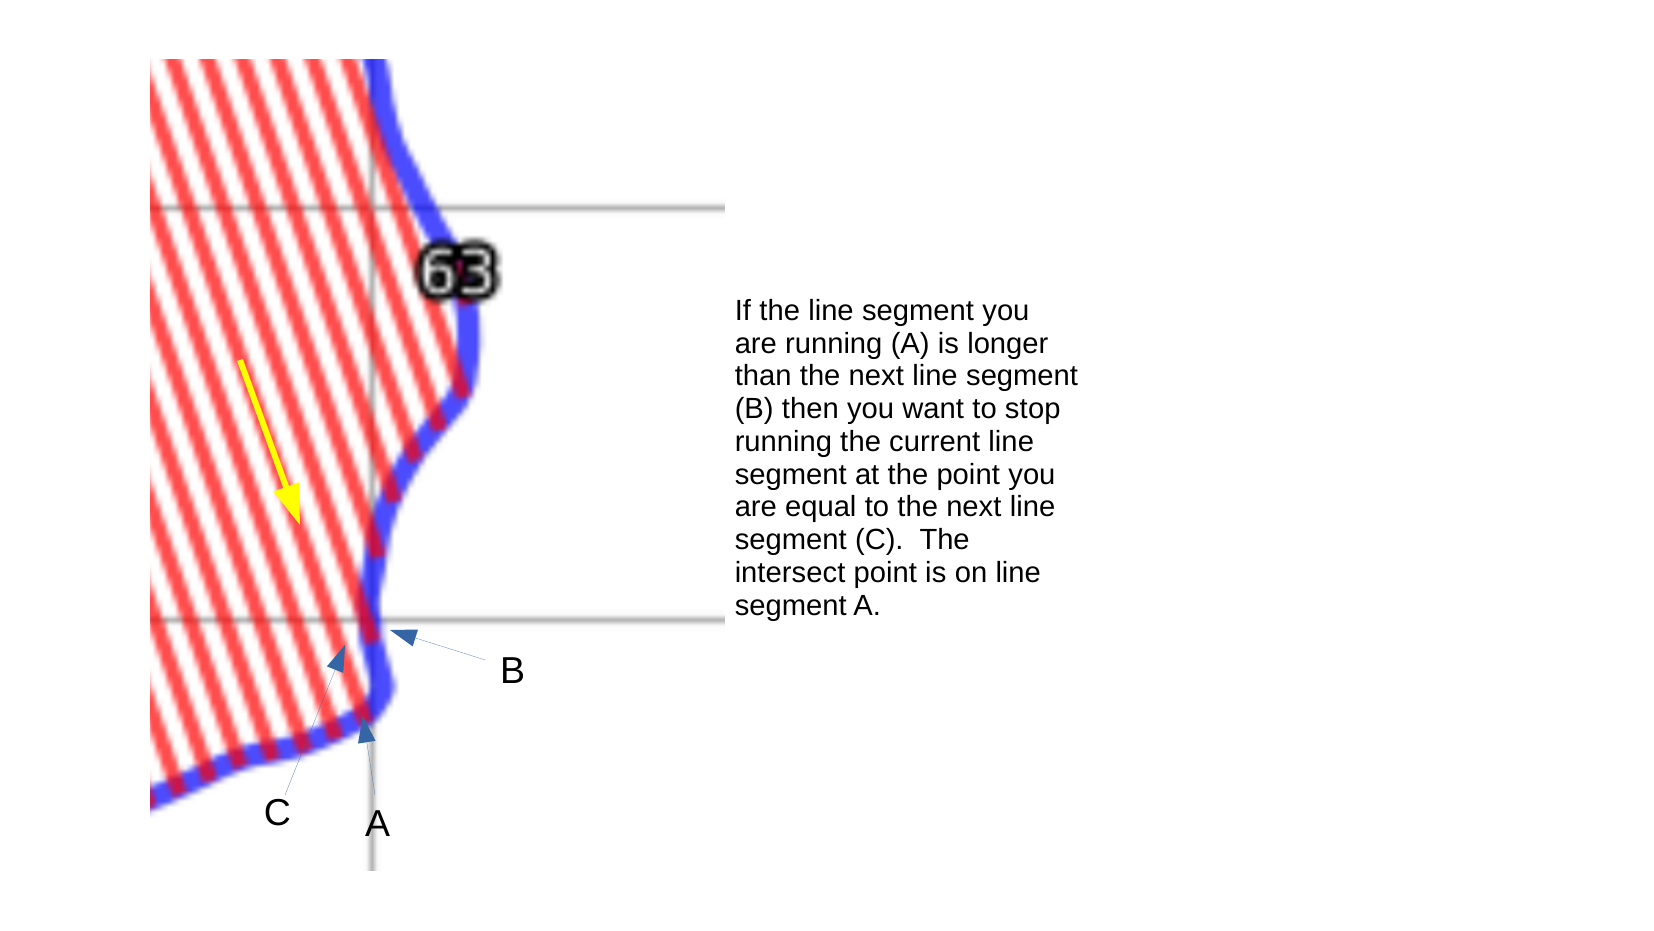

If the line segment you are running (A) is longer than the next line segment (B) then you want to stop running the current line segment at the point you are equal to the next line segment (C). The intersect point is on line segment A.
B
C
A